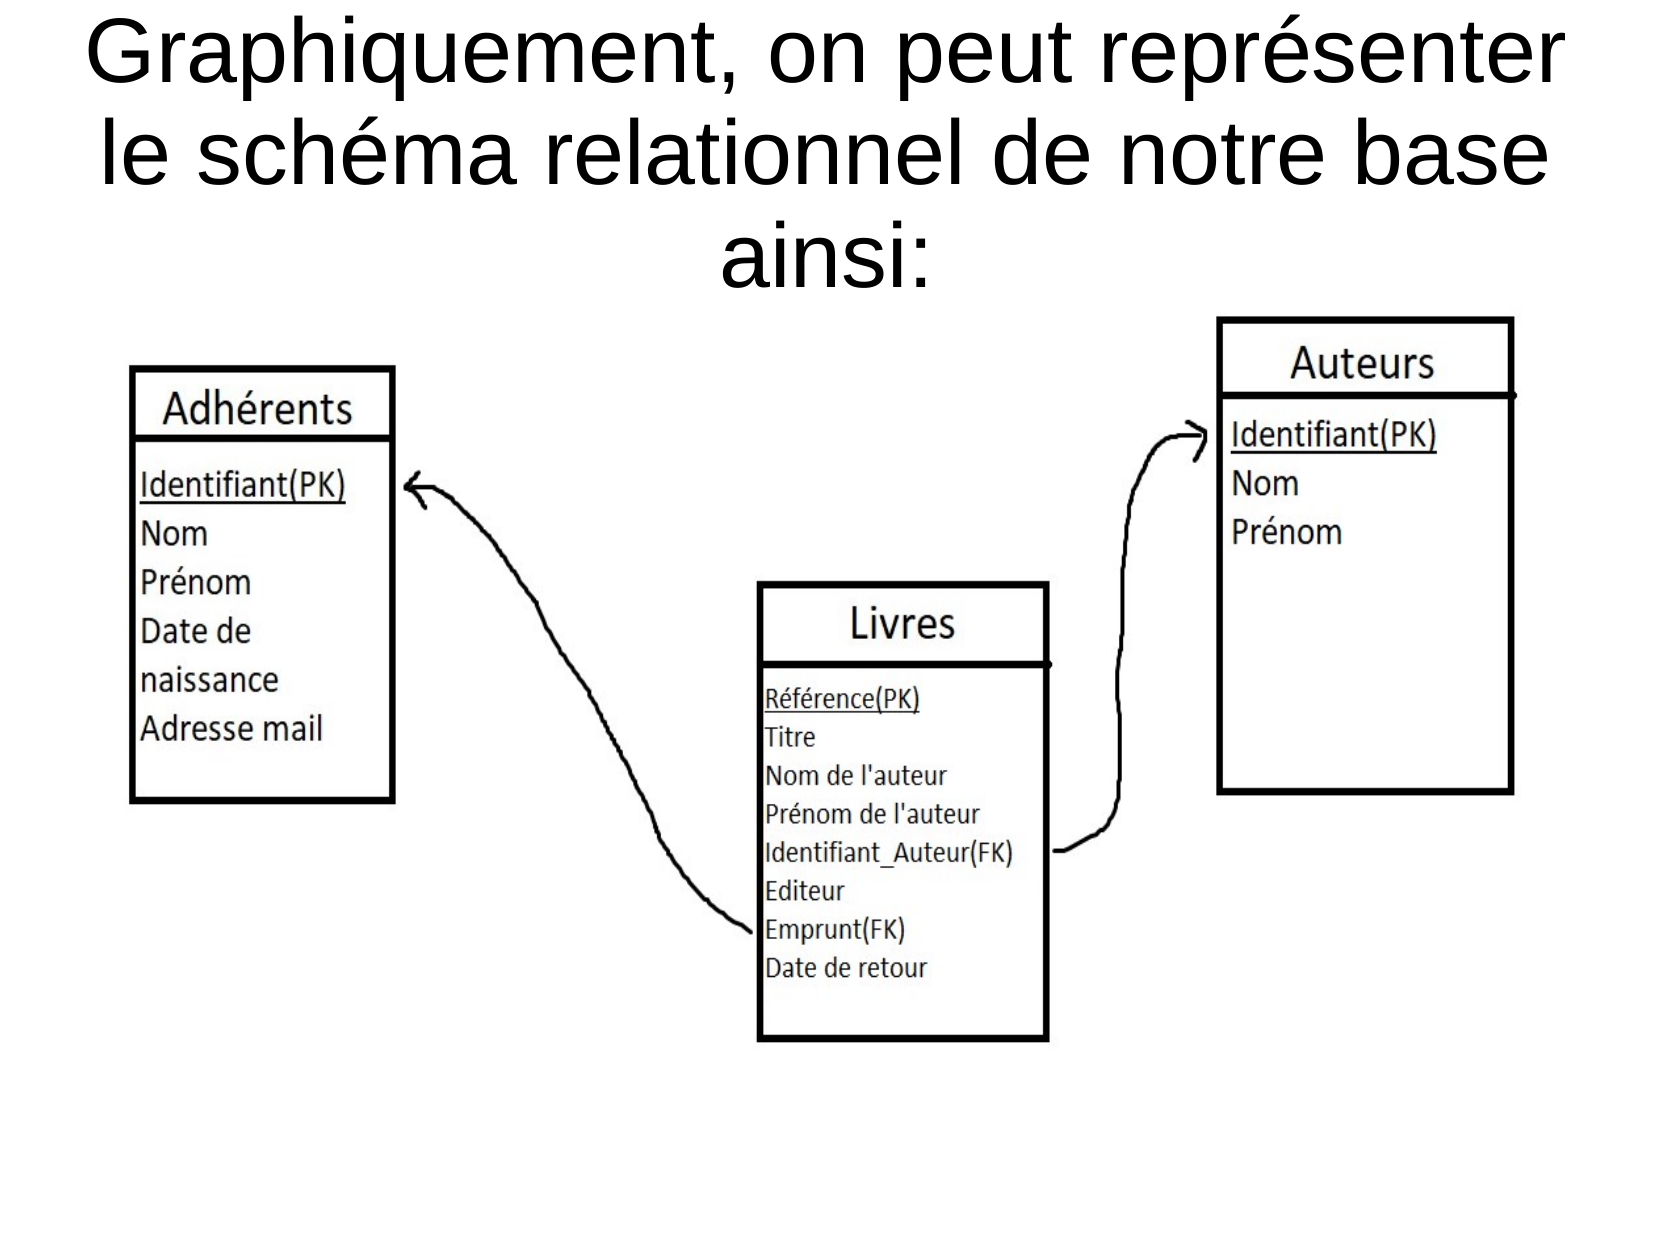

# Graphiquement, on peut représenter le schéma relationnel de notre base ainsi: